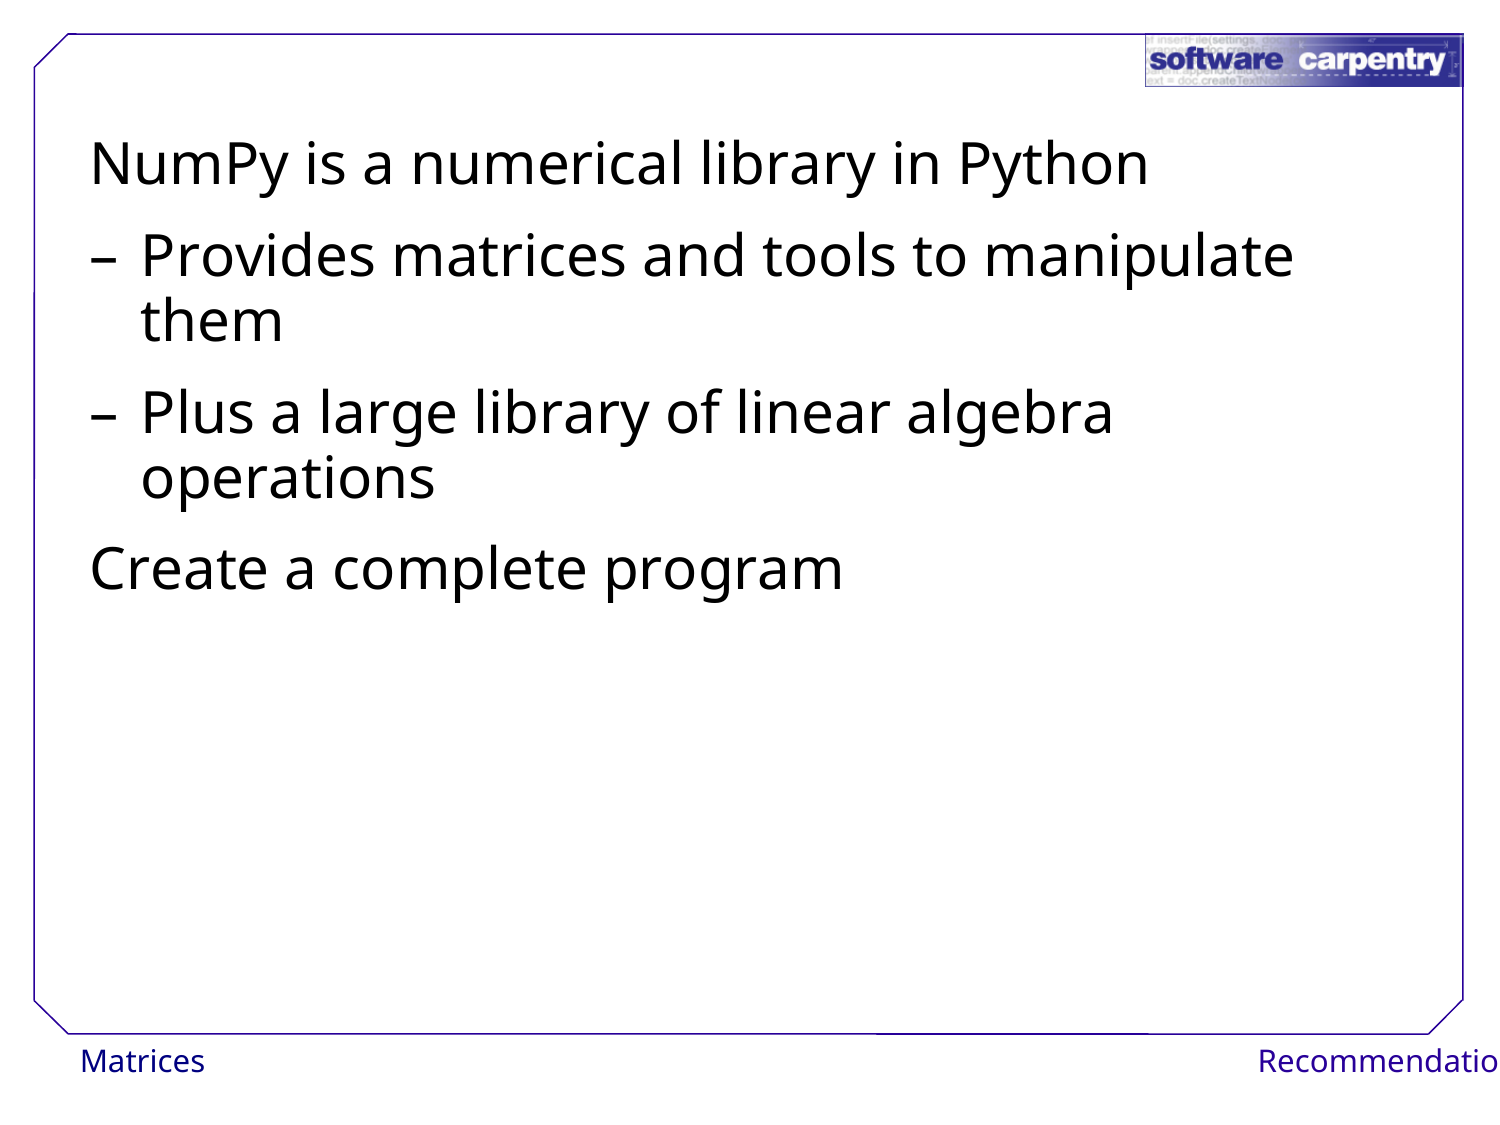

# NumPy is a numerical library in Python
–	Provides matrices and tools to manipulate them
–	Plus a large library of linear algebra operations
Create a complete program